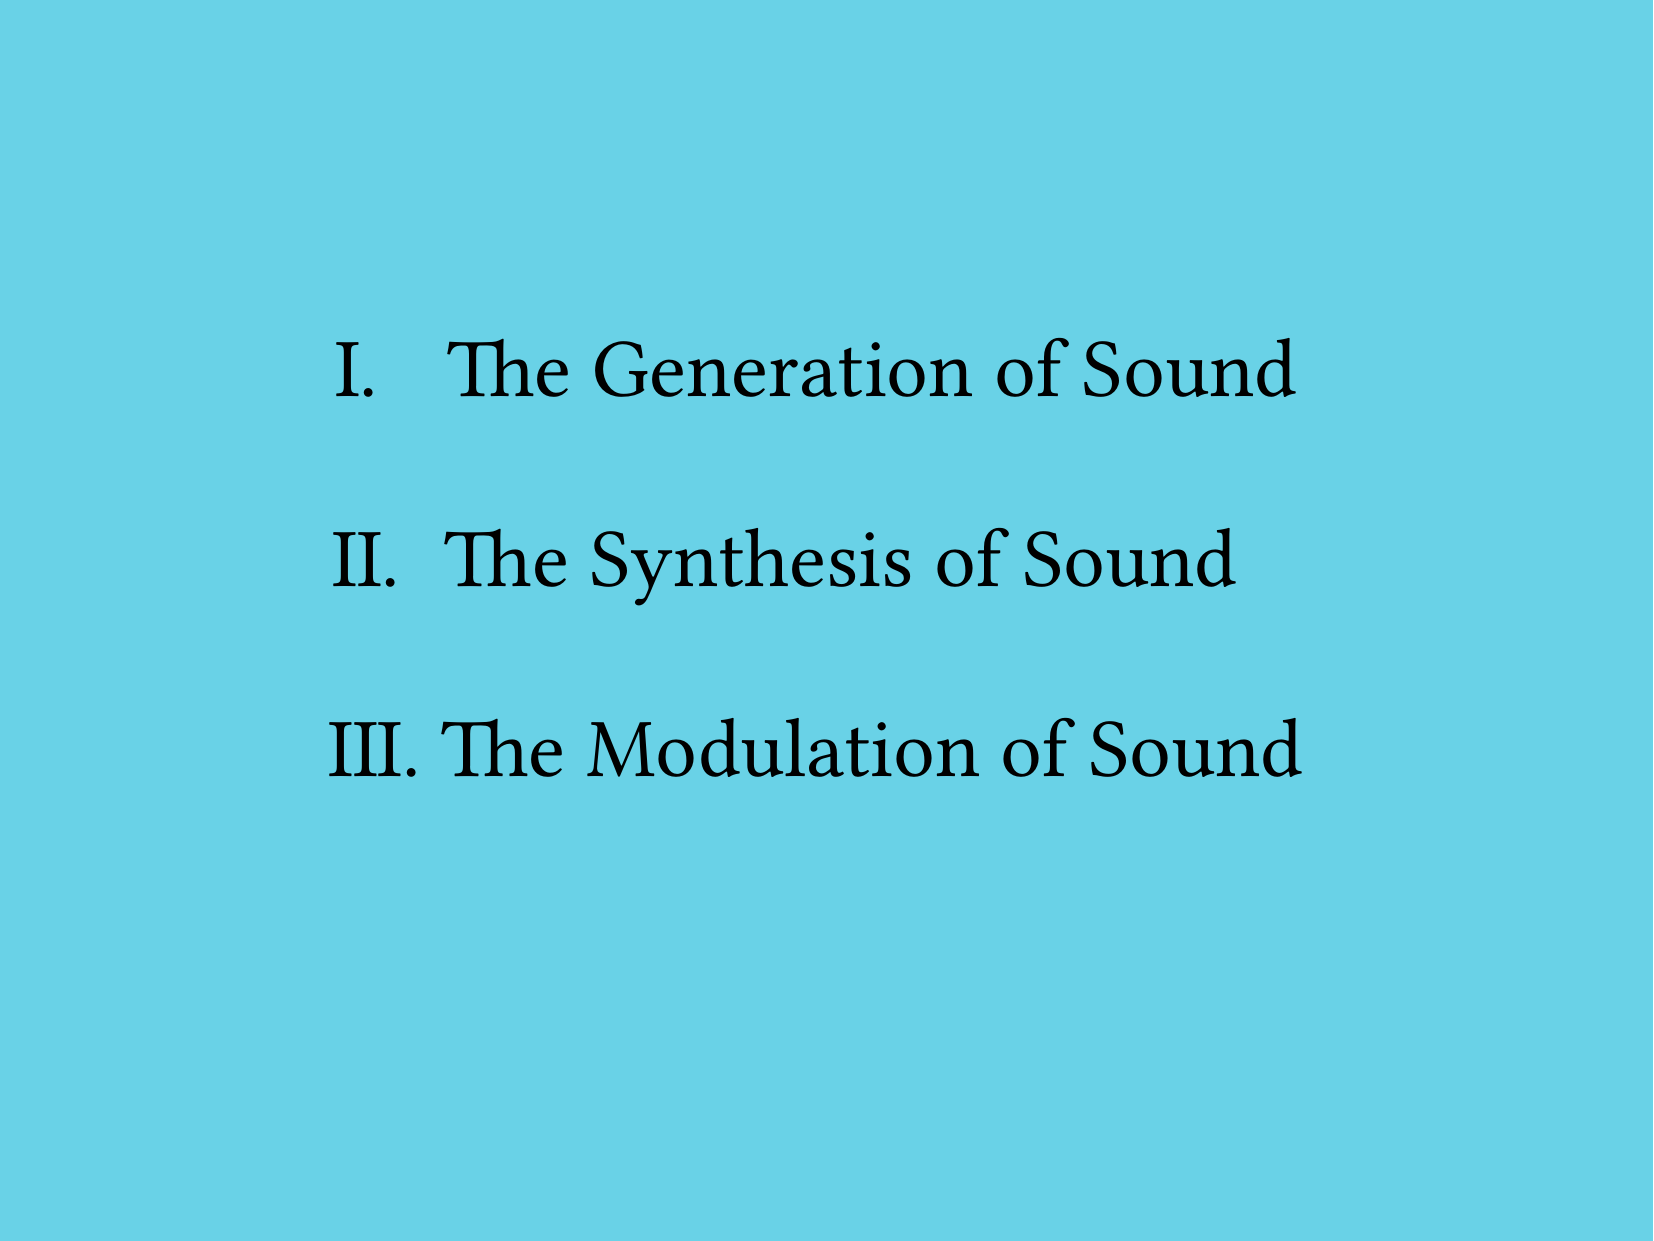

# The Generation of Sound
The Synthesis of Sound
The Modulation of Sound